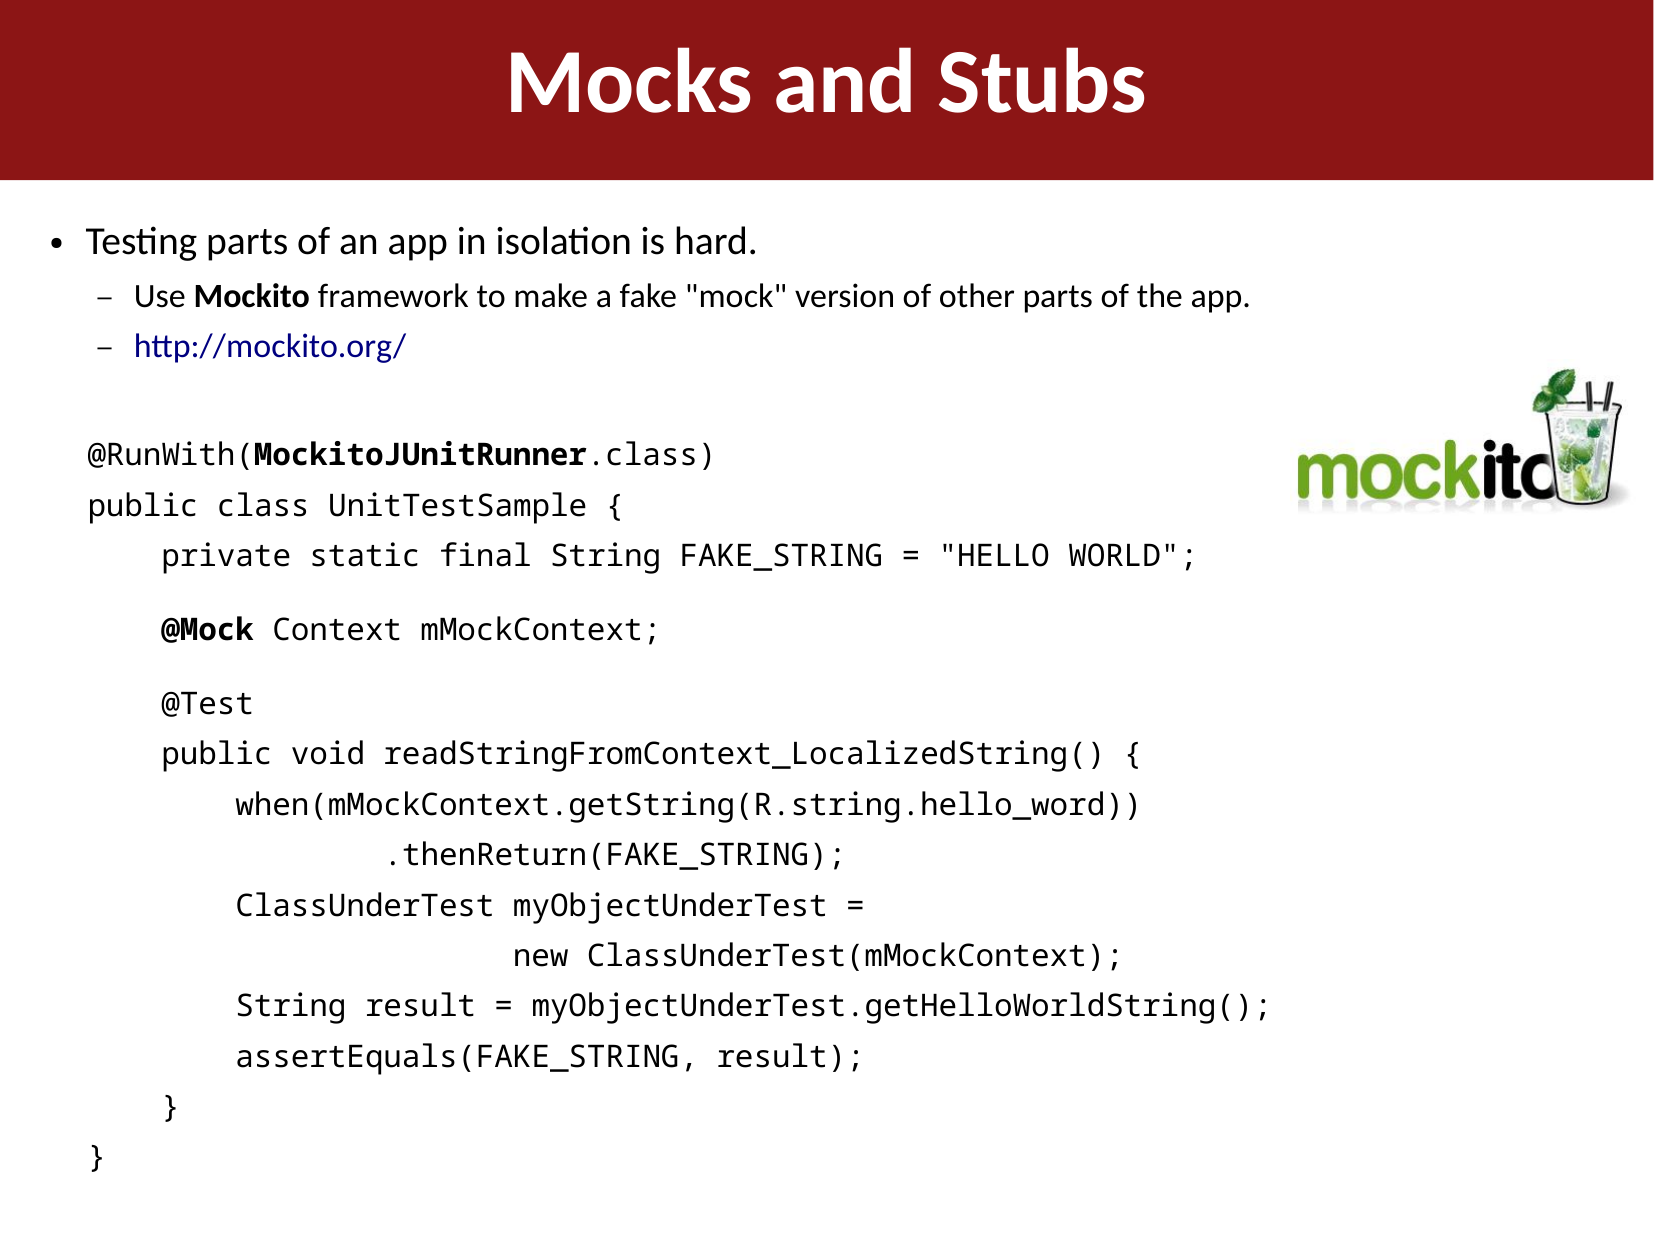

# Mocks and Stubs
Testing parts of an app in isolation is hard.
Use Mockito framework to make a fake "mock" version of other parts of the app.
http://mockito.org/
@RunWith(MockitoJUnitRunner.class)
public class UnitTestSample {
 private static final String FAKE_STRING = "HELLO WORLD";
 @Mock Context mMockContext;
 @Test
 public void readStringFromContext_LocalizedString() {
 when(mMockContext.getString(R.string.hello_word))
 .thenReturn(FAKE_STRING);
 ClassUnderTest myObjectUnderTest =
 new ClassUnderTest(mMockContext);
 String result = myObjectUnderTest.getHelloWorldString();
 assertEquals(FAKE_STRING, result);
 }
}